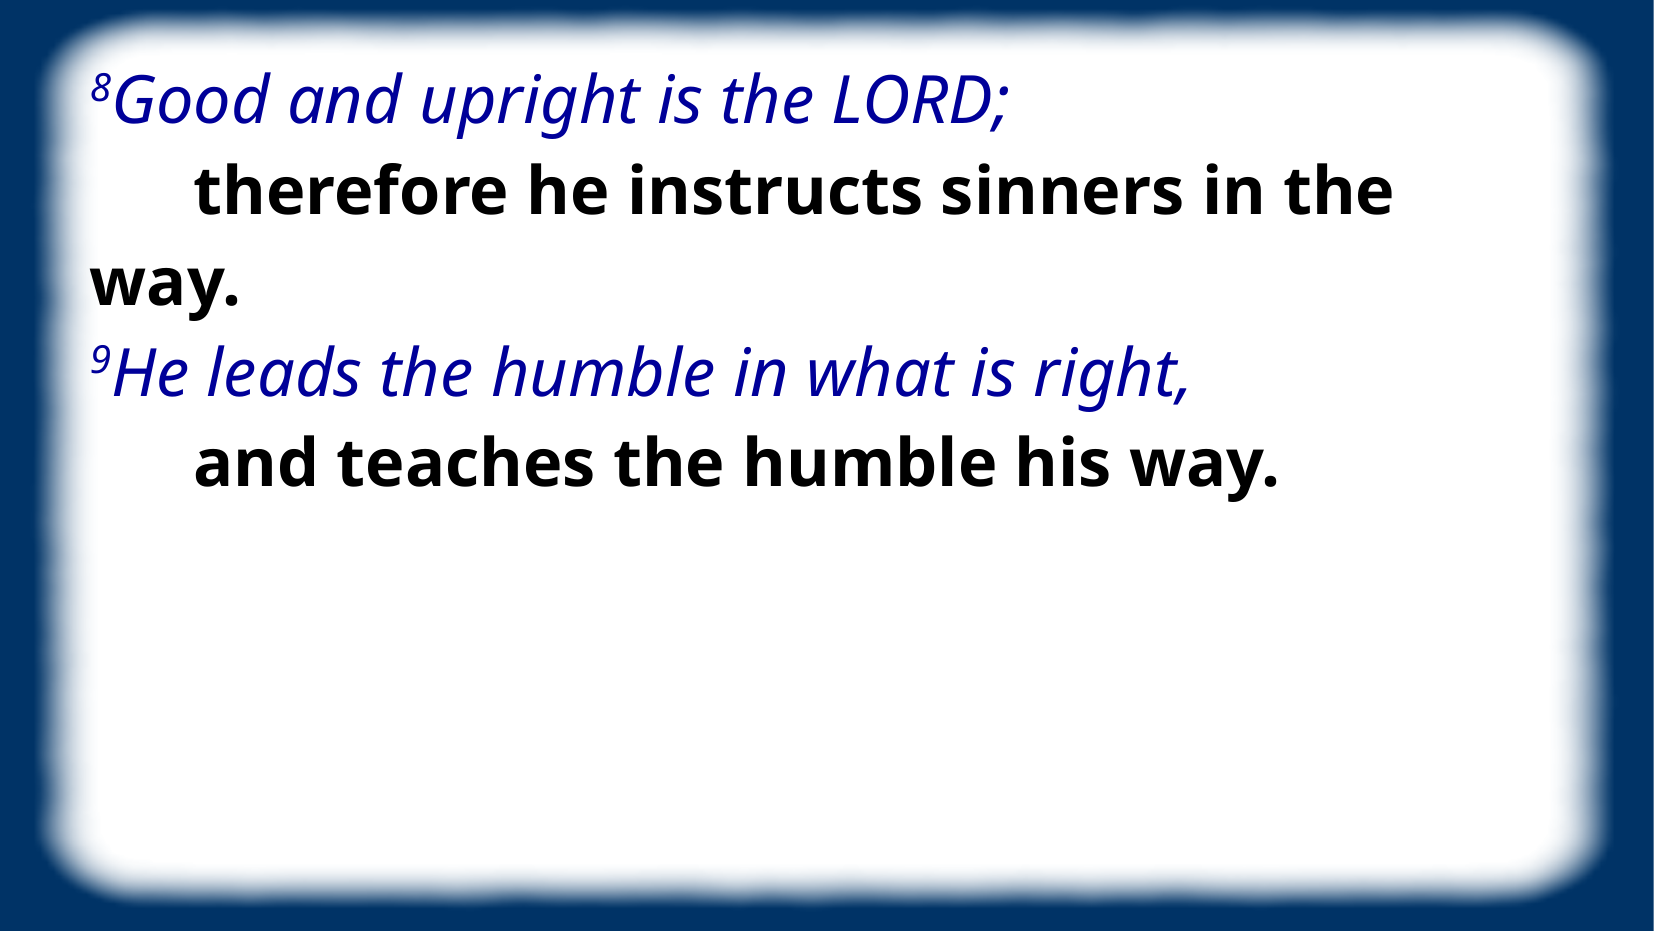

8Good and upright is the LORD;
 therefore he instructs sinners in the way.
9He leads the humble in what is right,
 and teaches the humble his way.